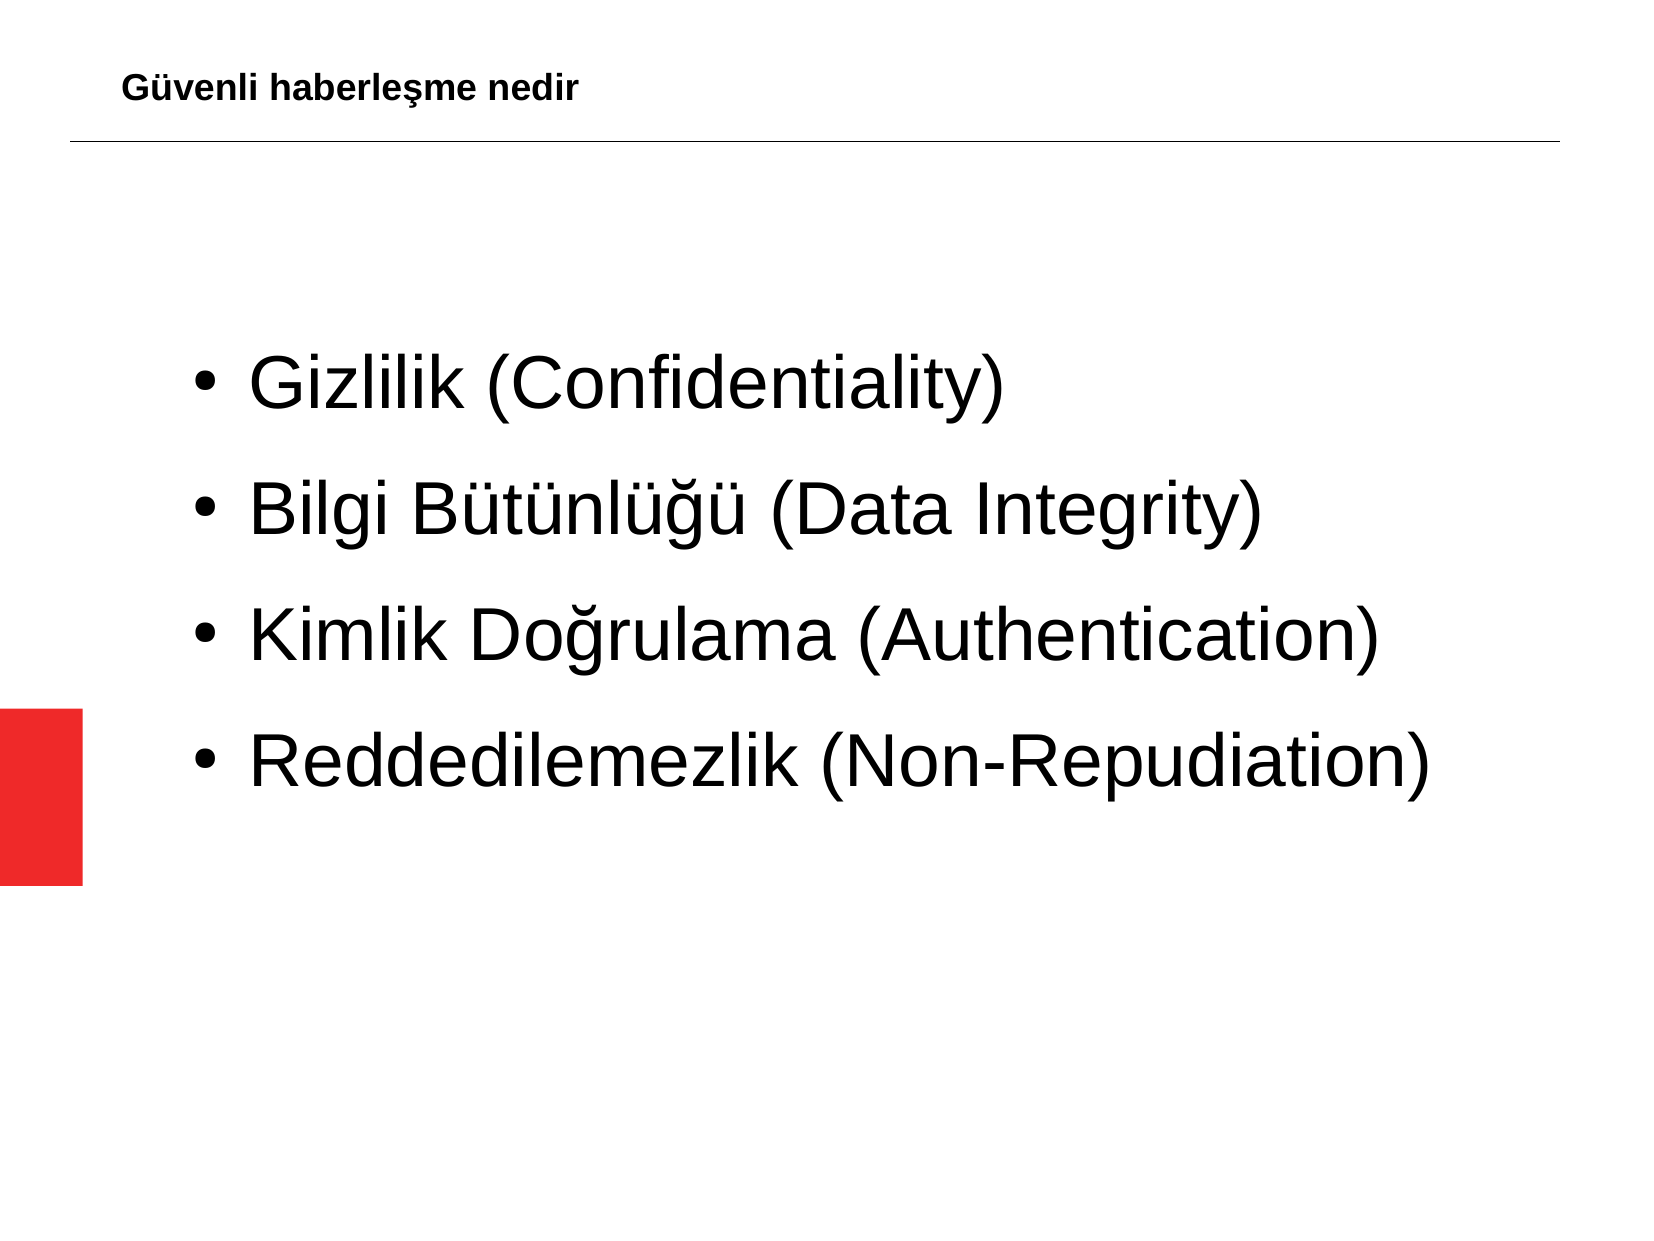

Güvenli haberleşme nedir
 Gizlilik (Confidentiality)
 Bilgi Bütünlüğü (Data Integrity)
 Kimlik Doğrulama (Authentication)
 Reddedilemezlik (Non-Repudiation)